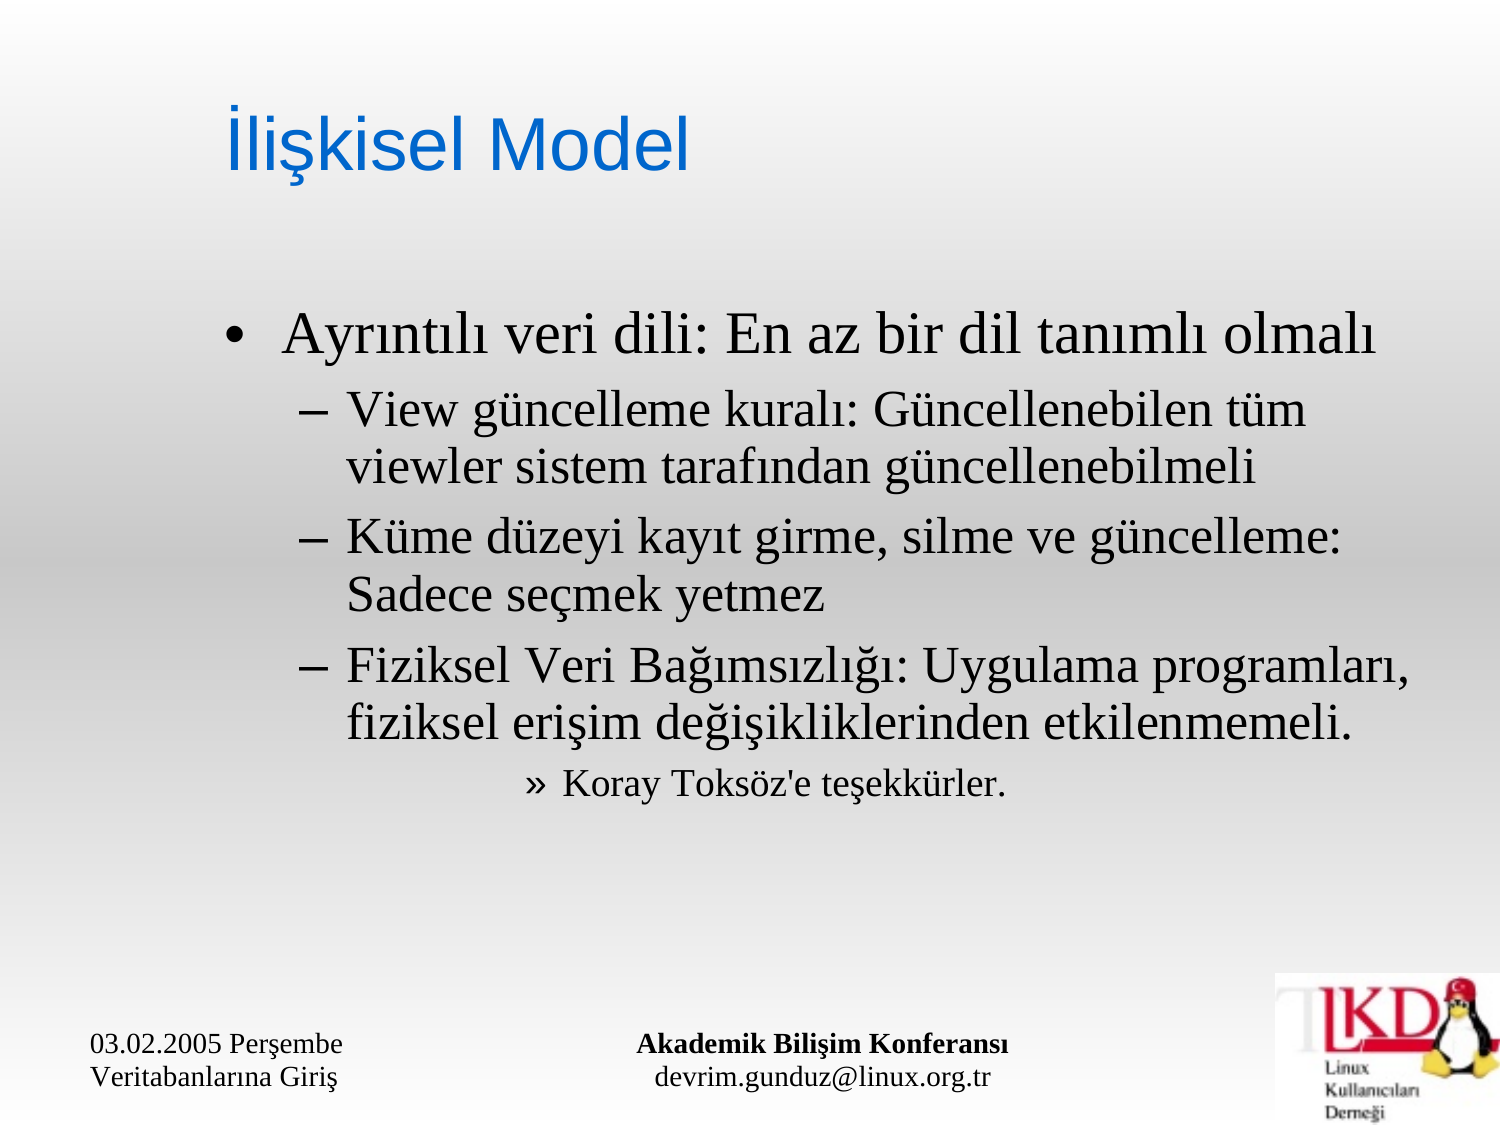

# İlişkisel Model
Ayrıntılı veri dili: En az bir dil tanımlı olmalı
View güncelleme kuralı: Güncellenebilen tüm viewler sistem tarafından güncellenebilmeli
Küme düzeyi kayıt girme, silme ve güncelleme: Sadece seçmek yetmez
Fiziksel Veri Bağımsızlığı: Uygulama programları, fiziksel erişim değişikliklerinden etkilenmemeli.
Koray Toksöz'e teşekkürler.